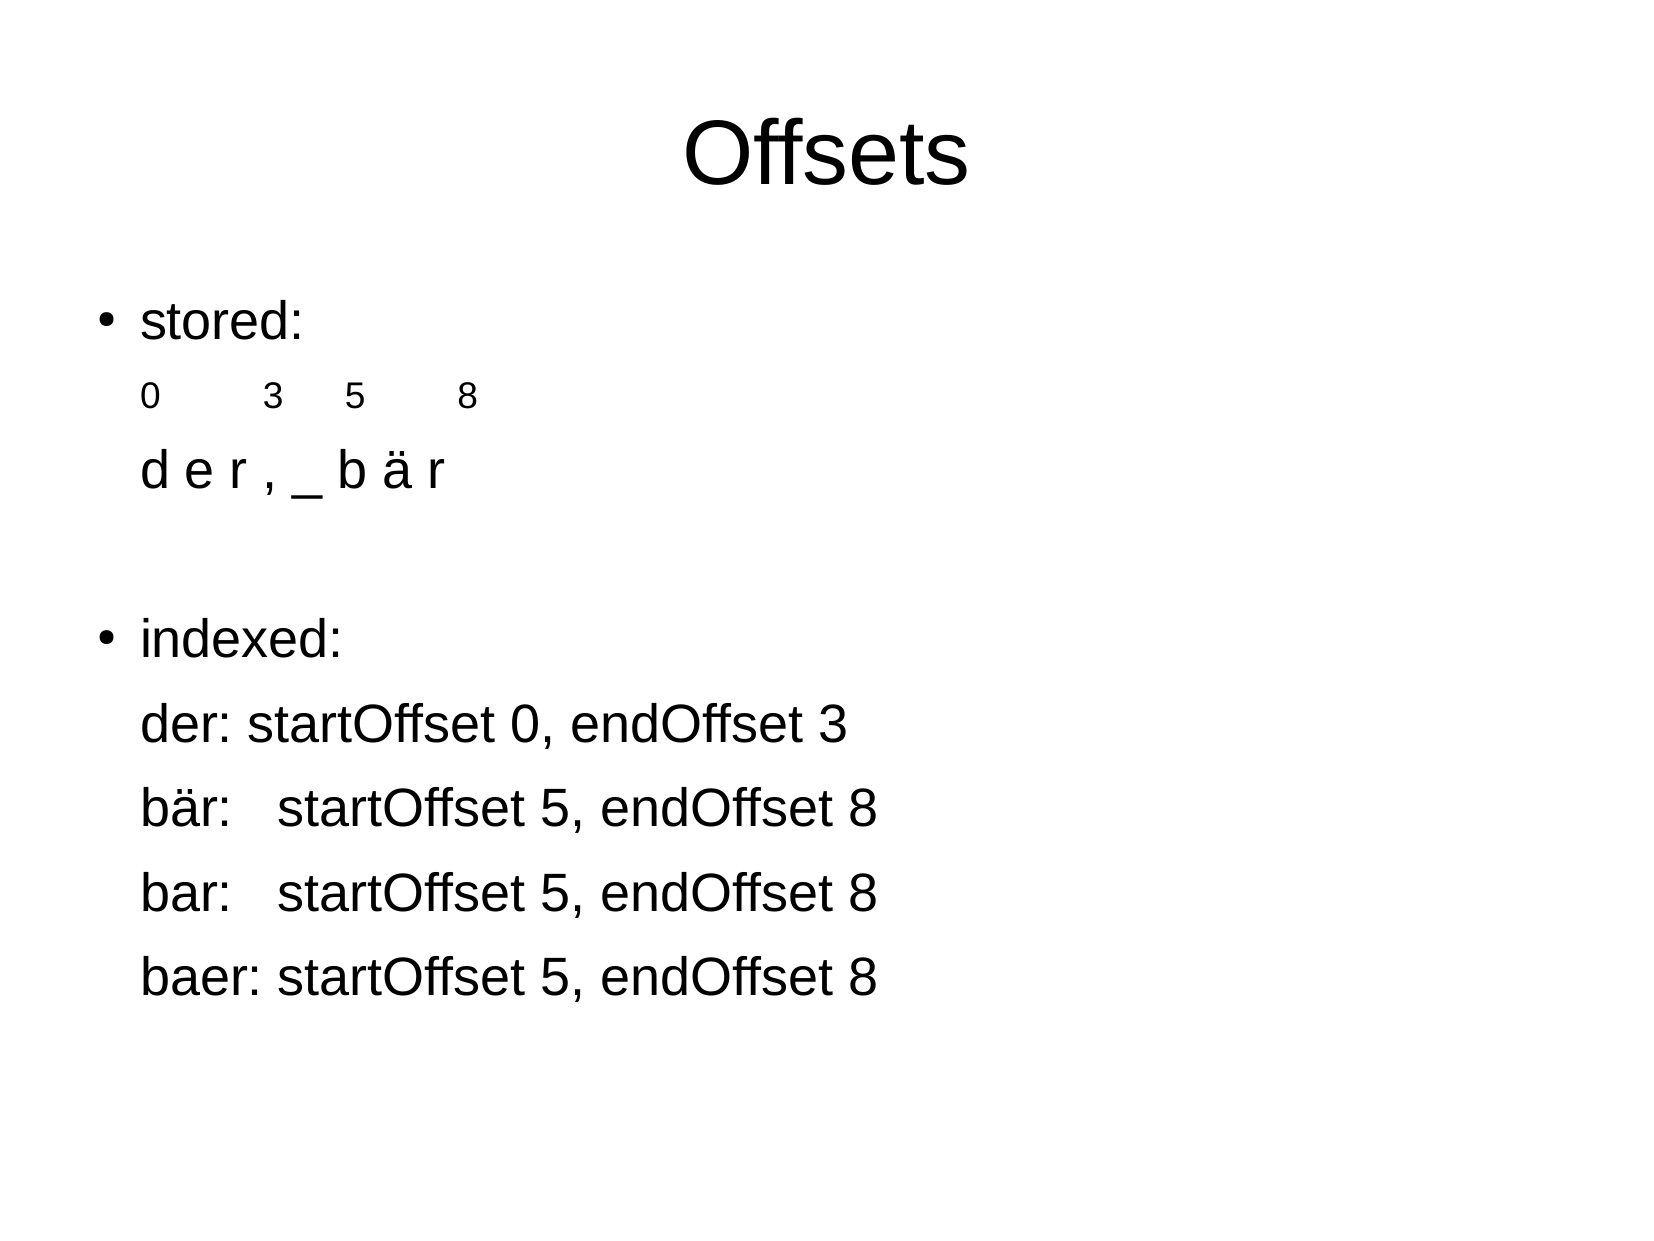

# Offsets
stored:
0 3 5 8
d e r , _ b ä r
indexed:
der: startOffset 0, endOffset 3
bär: startOffset 5, endOffset 8
bar: startOffset 5, endOffset 8
baer: startOffset 5, endOffset 8